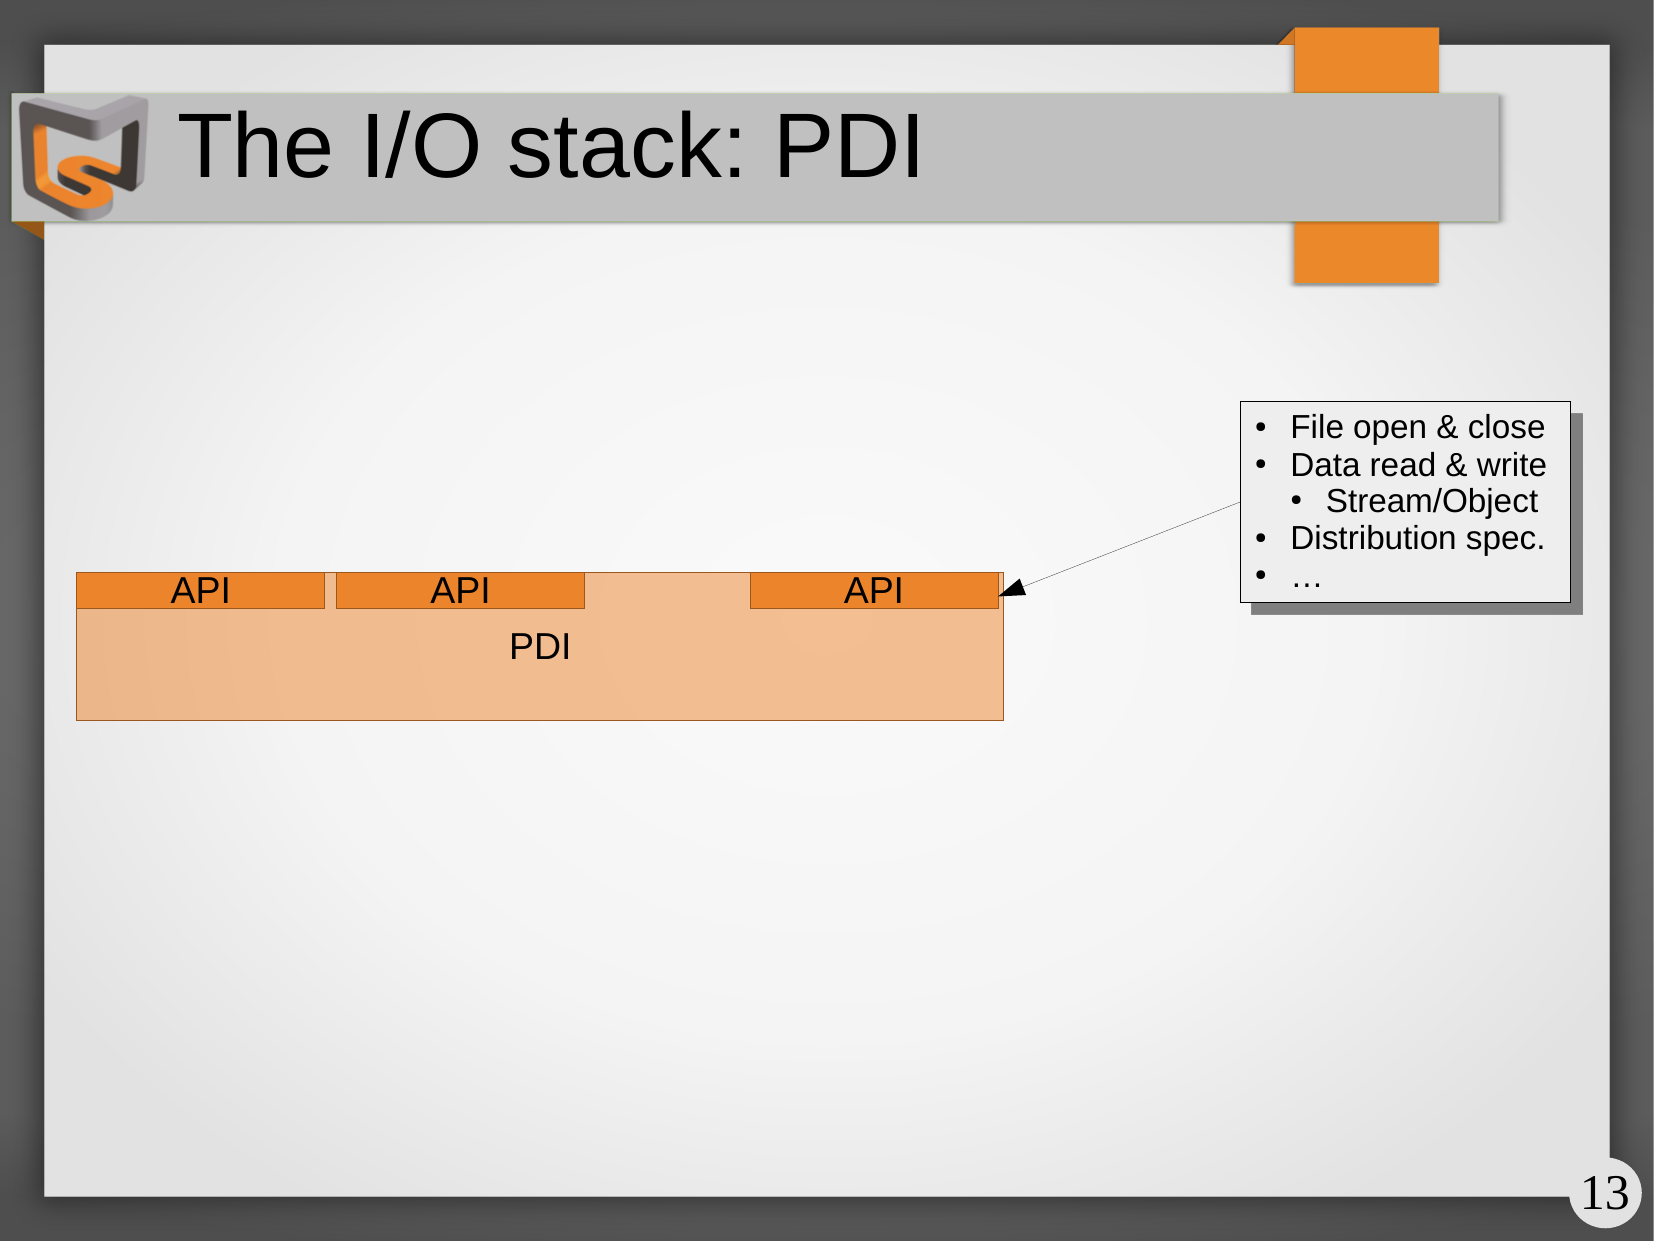

# The I/O stack: PDI
File open & close
Data read & write
Stream/Object
Distribution spec.
…
PDI
API
API
API